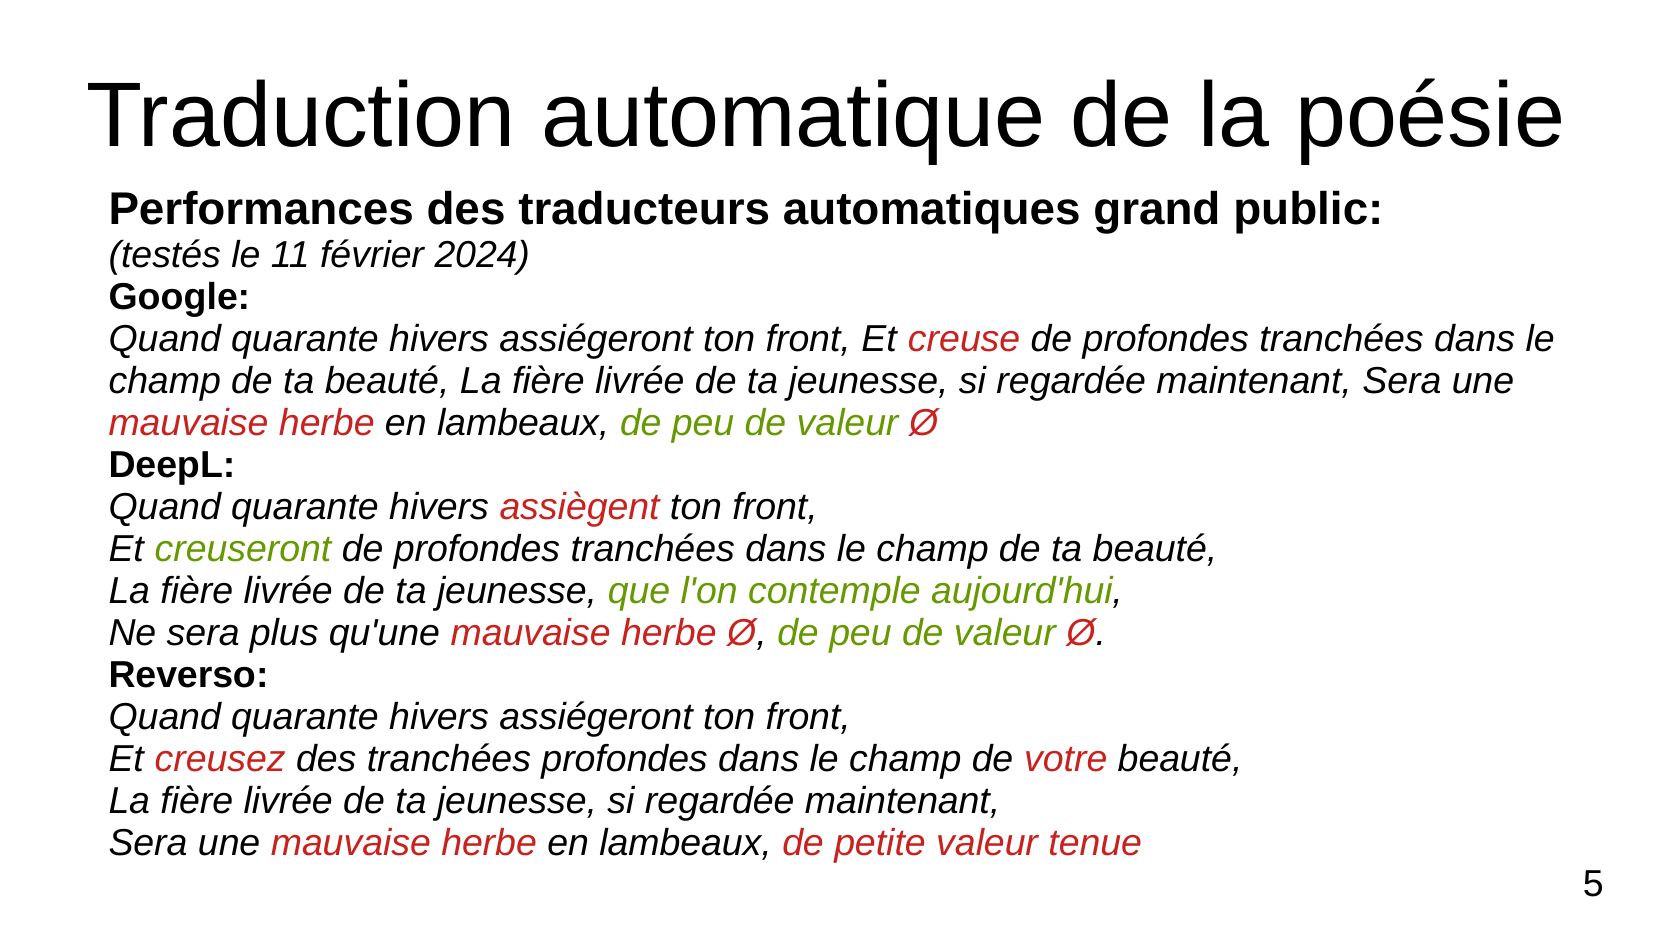

# Traduction automatique de la poésie
Performances des traducteurs automatiques grand public:
(testés le 11 février 2024)
Google:
Quand quarante hivers assiégeront ton front, Et creuse de profondes tranchées dans le champ de ta beauté, La fière livrée de ta jeunesse, si regardée maintenant, Sera une mauvaise herbe en lambeaux, de peu de valeur Ø
DeepL:
Quand quarante hivers assiègent ton front,
Et creuseront de profondes tranchées dans le champ de ta beauté,
La fière livrée de ta jeunesse, que l'on contemple aujourd'hui,
Ne sera plus qu'une mauvaise herbe Ø, de peu de valeur Ø.
Reverso:
Quand quarante hivers assiégeront ton front,
Et creusez des tranchées profondes dans le champ de votre beauté,
La fière livrée de ta jeunesse, si regardée maintenant,
Sera une mauvaise herbe en lambeaux, de petite valeur tenue